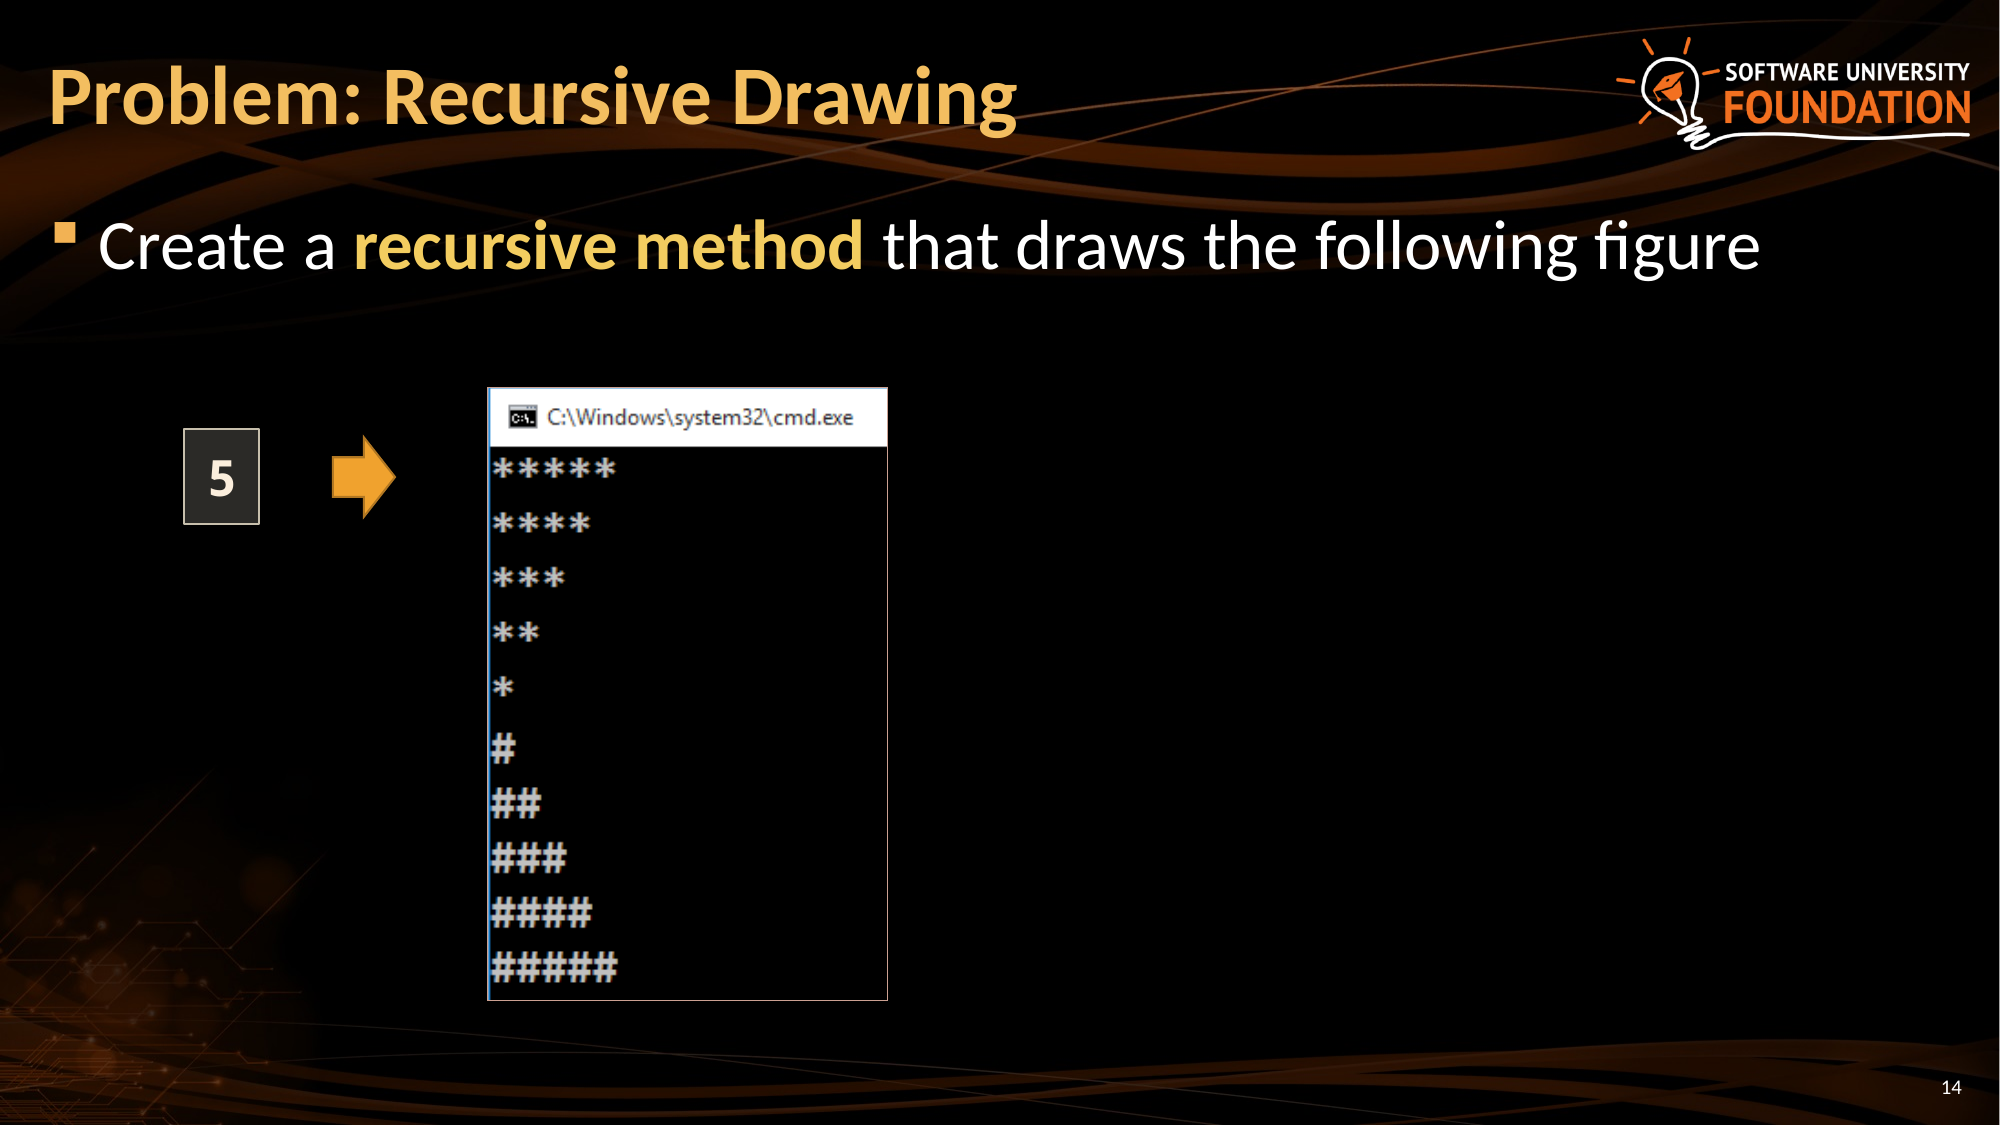

Problem: Recursive Drawing
# Create a recursive method that draws the following figure
5